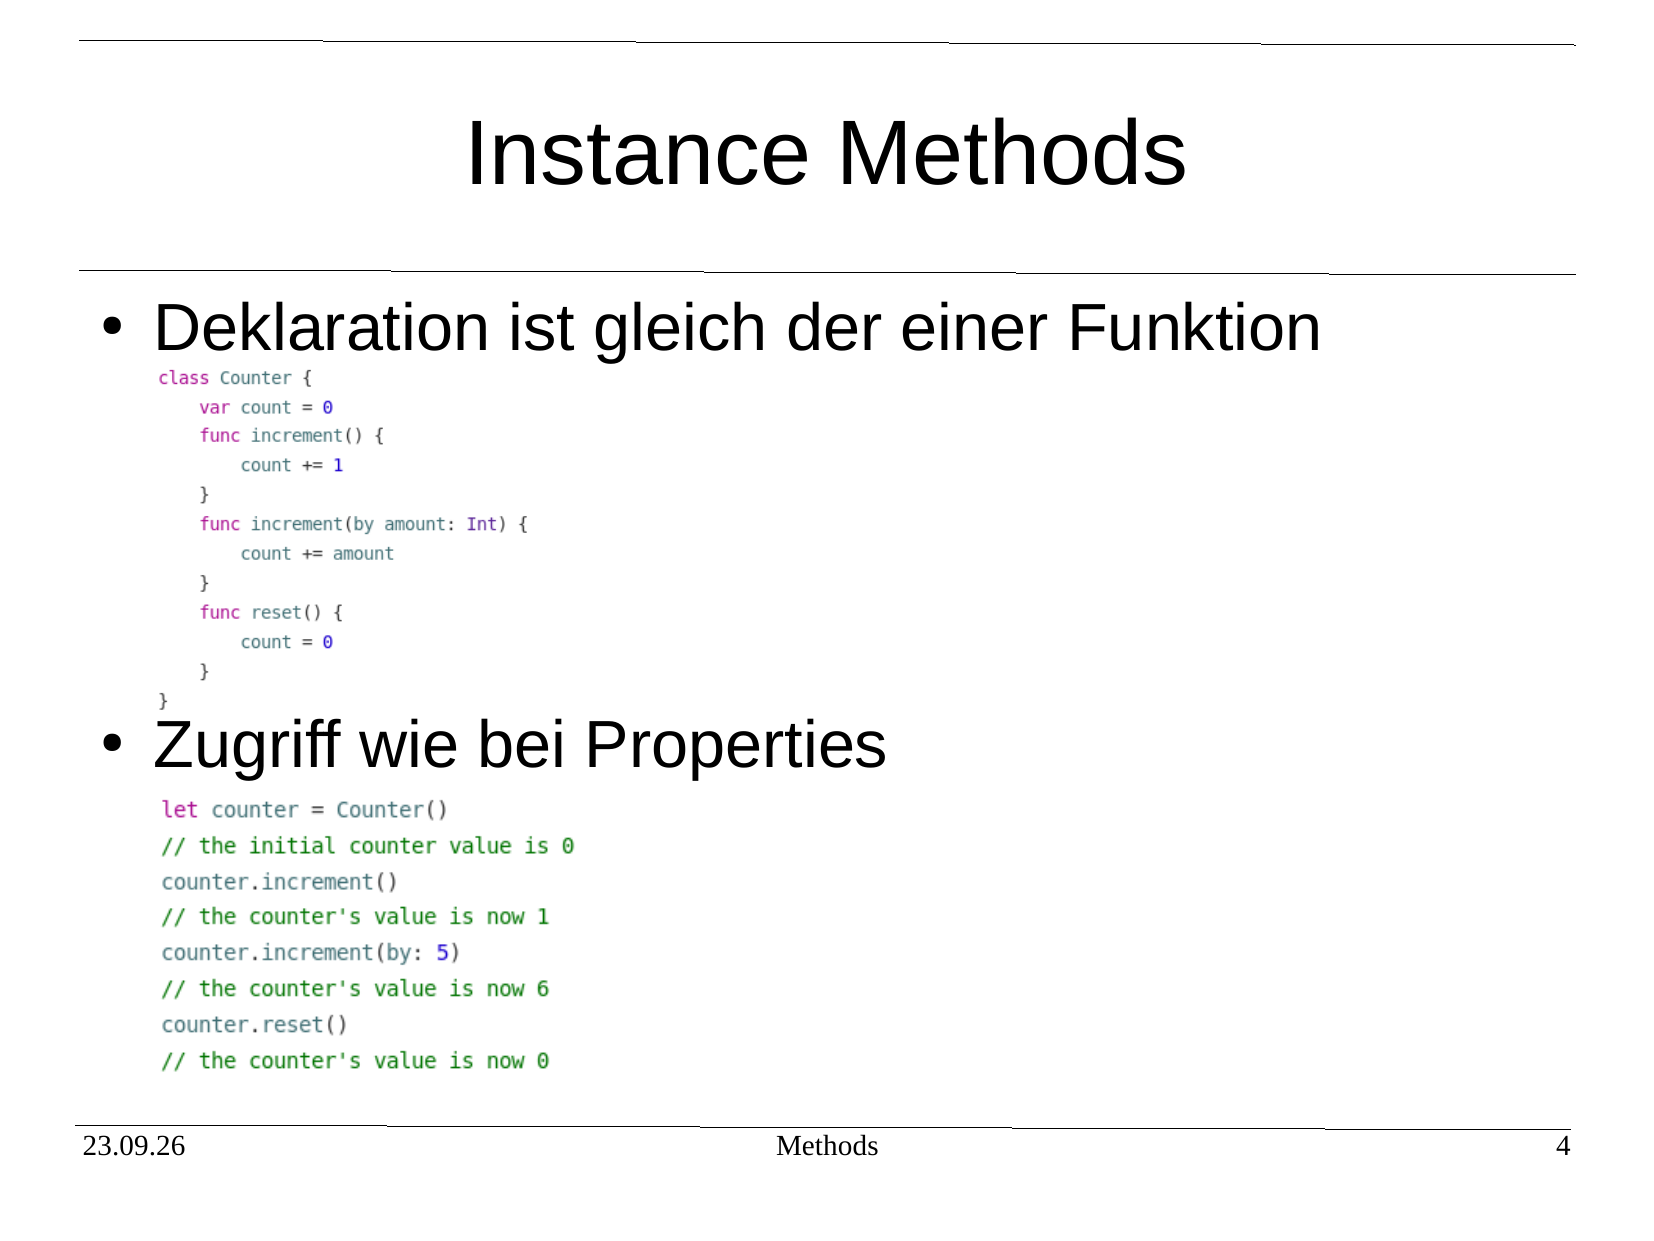

# Instance Methods
Deklaration ist gleich der einer Funktion
Zugriff wie bei Properties
Methods
4